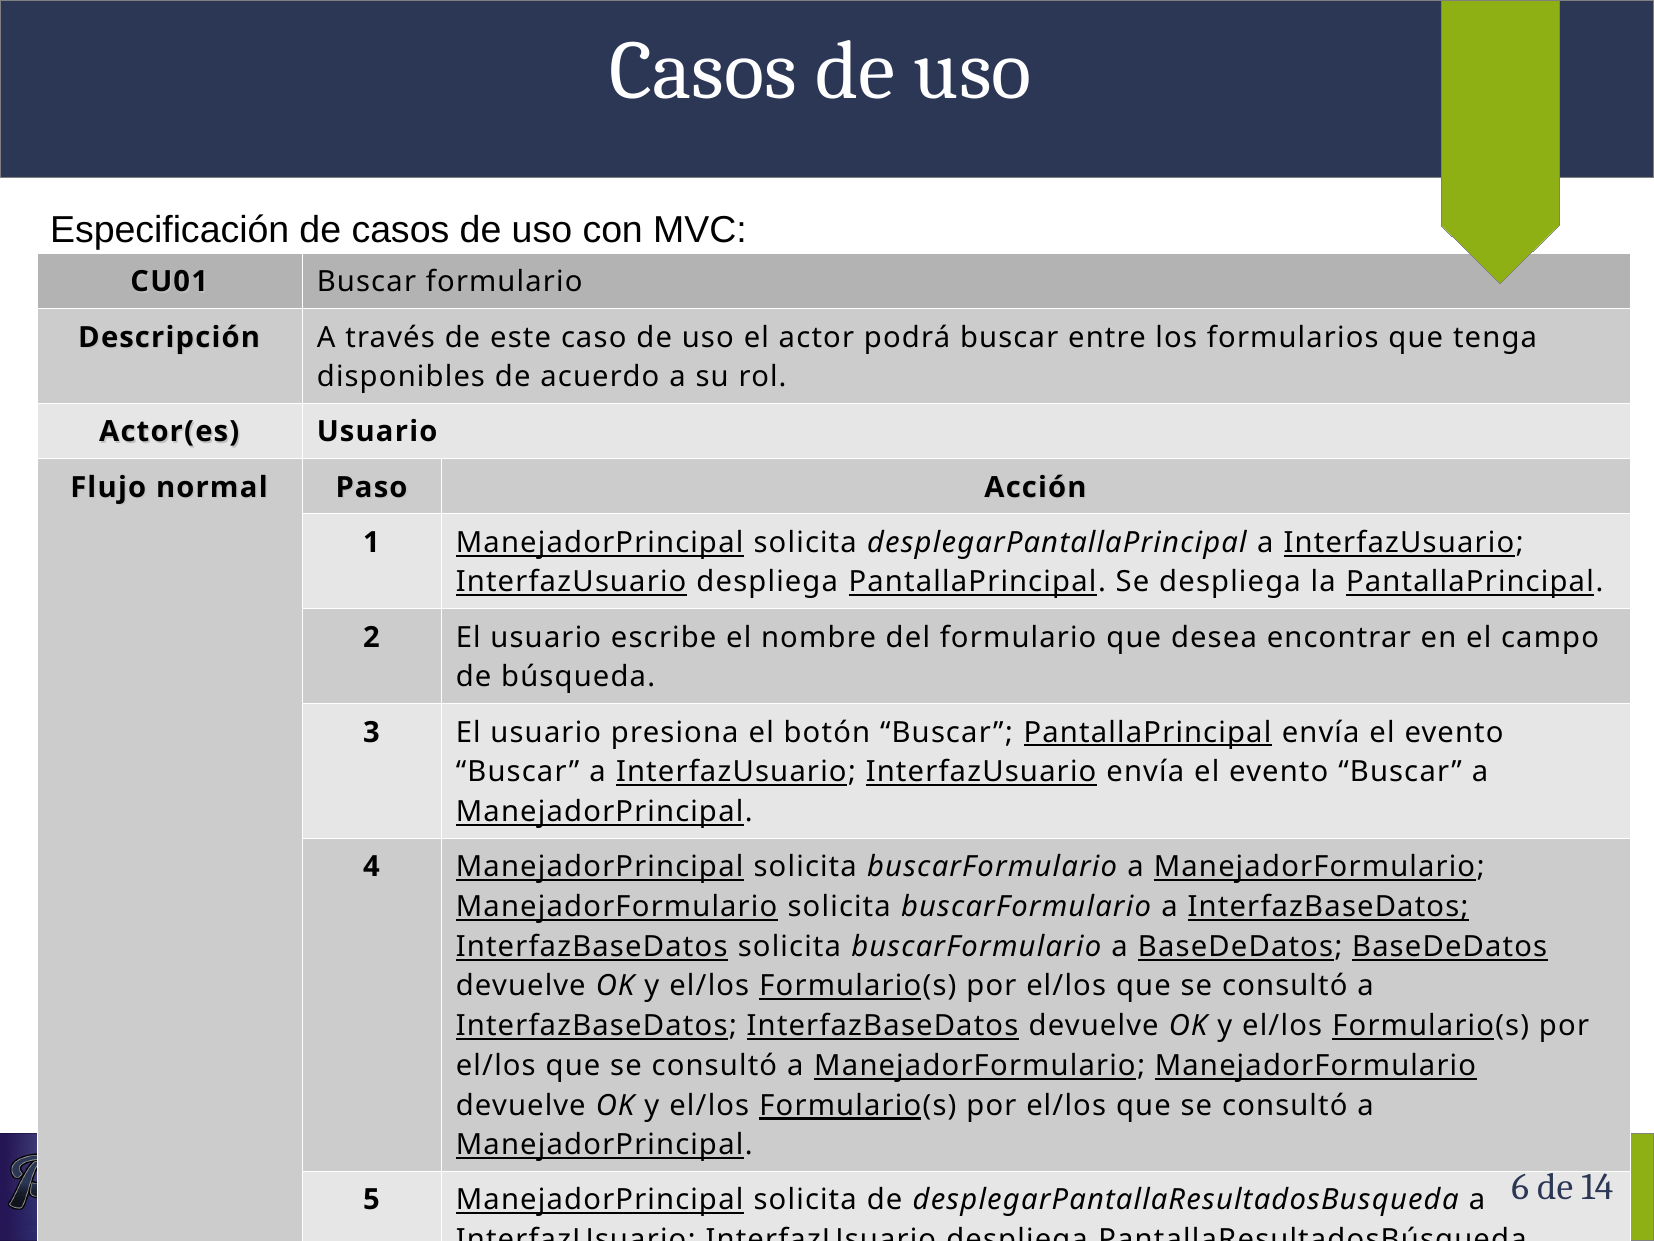

Casos de uso
Especificación de casos de uso con MVC:
| CU01 | Buscar formulario | |
| --- | --- | --- |
| Descripción | A través de este caso de uso el actor podrá buscar entre los formularios que tenga disponibles de acuerdo a su rol. | |
| Actor(es) | Usuario | |
| Flujo normal | Paso | Acción |
| | 1 | ManejadorPrincipal solicita desplegarPantallaPrincipal a InterfazUsuario; InterfazUsuario despliega PantallaPrincipal. Se despliega la PantallaPrincipal. |
| | 2 | El usuario escribe el nombre del formulario que desea encontrar en el campo de búsqueda. |
| | 3 | El usuario presiona el botón “Buscar”; PantallaPrincipal envía el evento “Buscar” a InterfazUsuario; InterfazUsuario envía el evento “Buscar” a ManejadorPrincipal. |
| | 4 | ManejadorPrincipal solicita buscarFormulario a ManejadorFormulario; ManejadorFormulario solicita buscarFormulario a InterfazBaseDatos; InterfazBaseDatos solicita buscarFormulario a BaseDeDatos; BaseDeDatos devuelve OK y el/los Formulario(s) por el/los que se consultó a InterfazBaseDatos; InterfazBaseDatos devuelve OK y el/los Formulario(s) por el/los que se consultó a ManejadorFormulario; ManejadorFormulario devuelve OK y el/los Formulario(s) por el/los que se consultó a ManejadorPrincipal. |
| | 5 | ManejadorPrincipal solicita de desplegarPantallaResultadosBusqueda a InterfazUsuario; InterfazUsuario despliega PantallaResultadosBúsqueda. |
| Comentarios | El presente caso de uso podrá ser ejecutado por “Usuario” y todos aquellos actores que hereden de él. | |
Lima Cinthia, Machini Ariel
 de 14